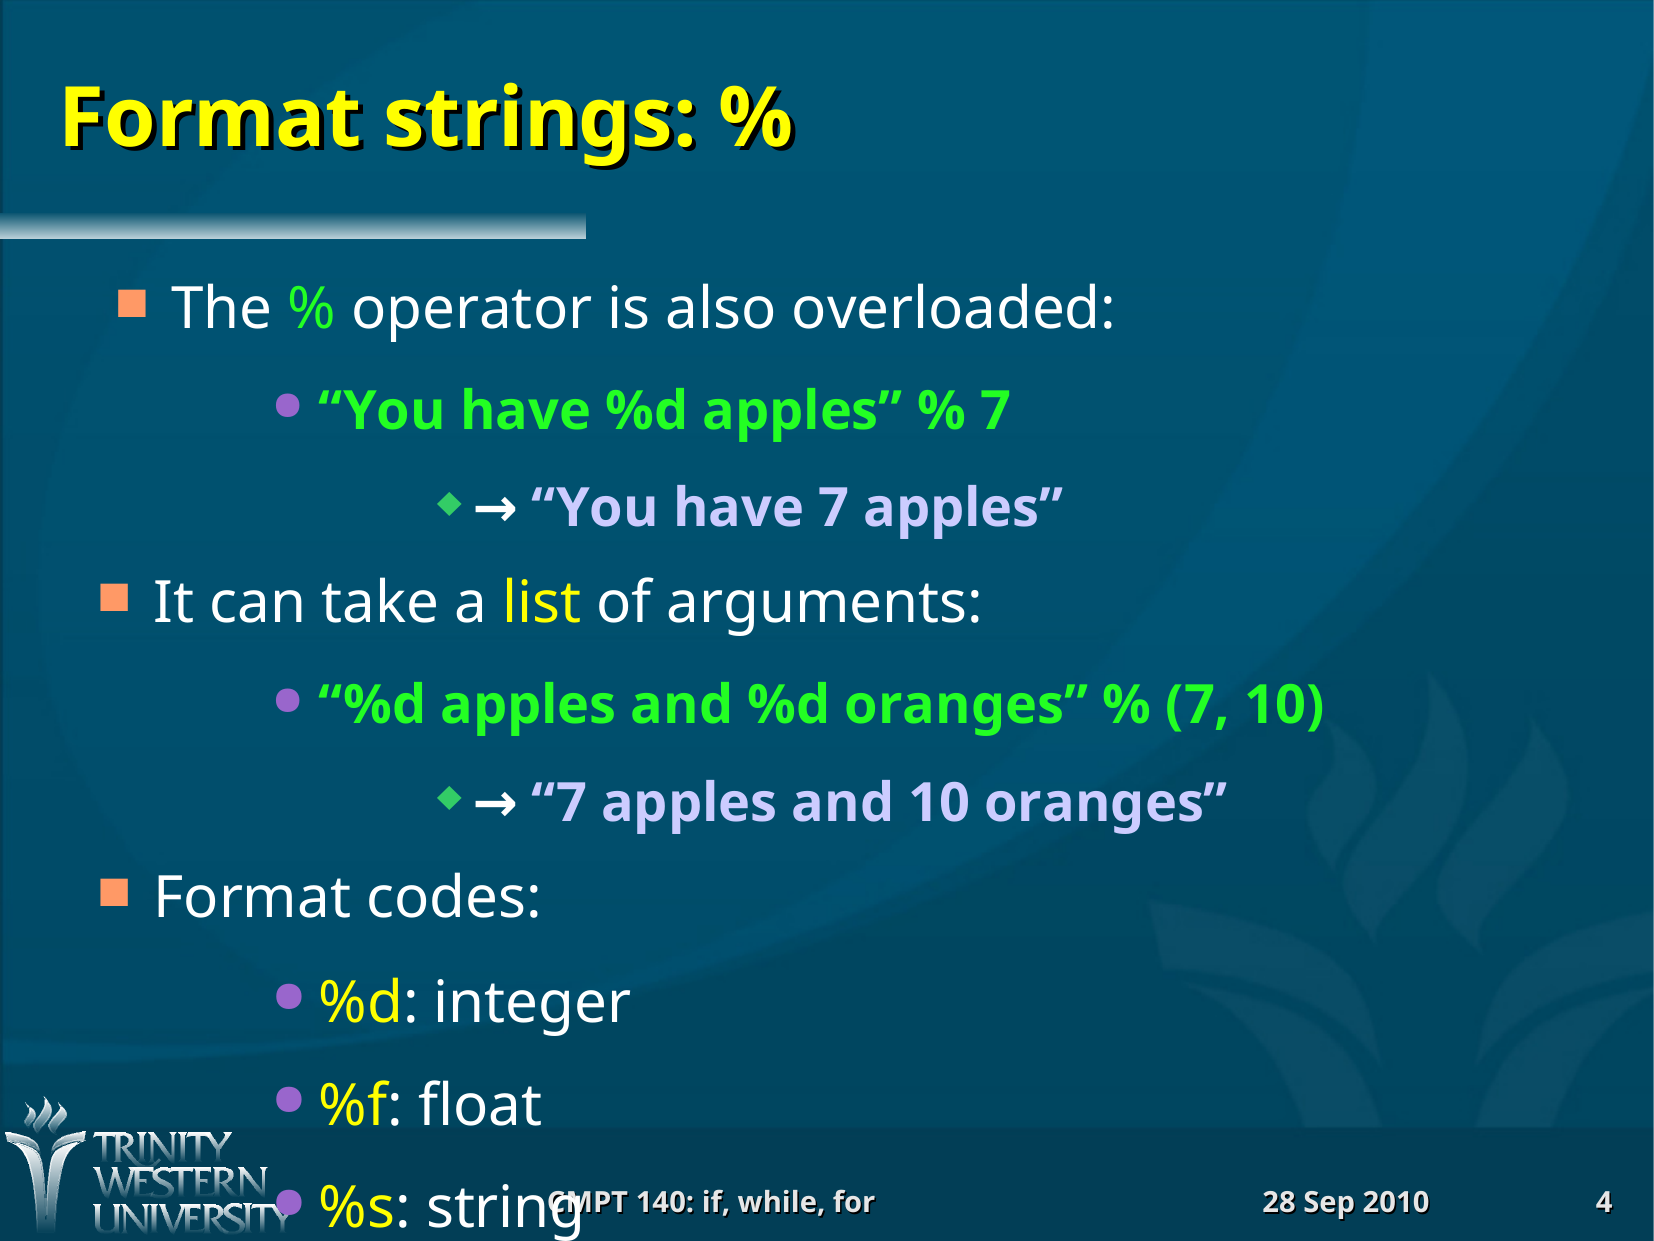

# Format strings: %
The % operator is also overloaded:
“You have %d apples” % 7
→ “You have 7 apples”
It can take a list of arguments:
“%d apples and %d oranges” % (7, 10)
→ “7 apples and 10 oranges”
Format codes:
%d: integer
%f: float
%s: string
CMPT 140: if, while, for
28 Sep 2010
4